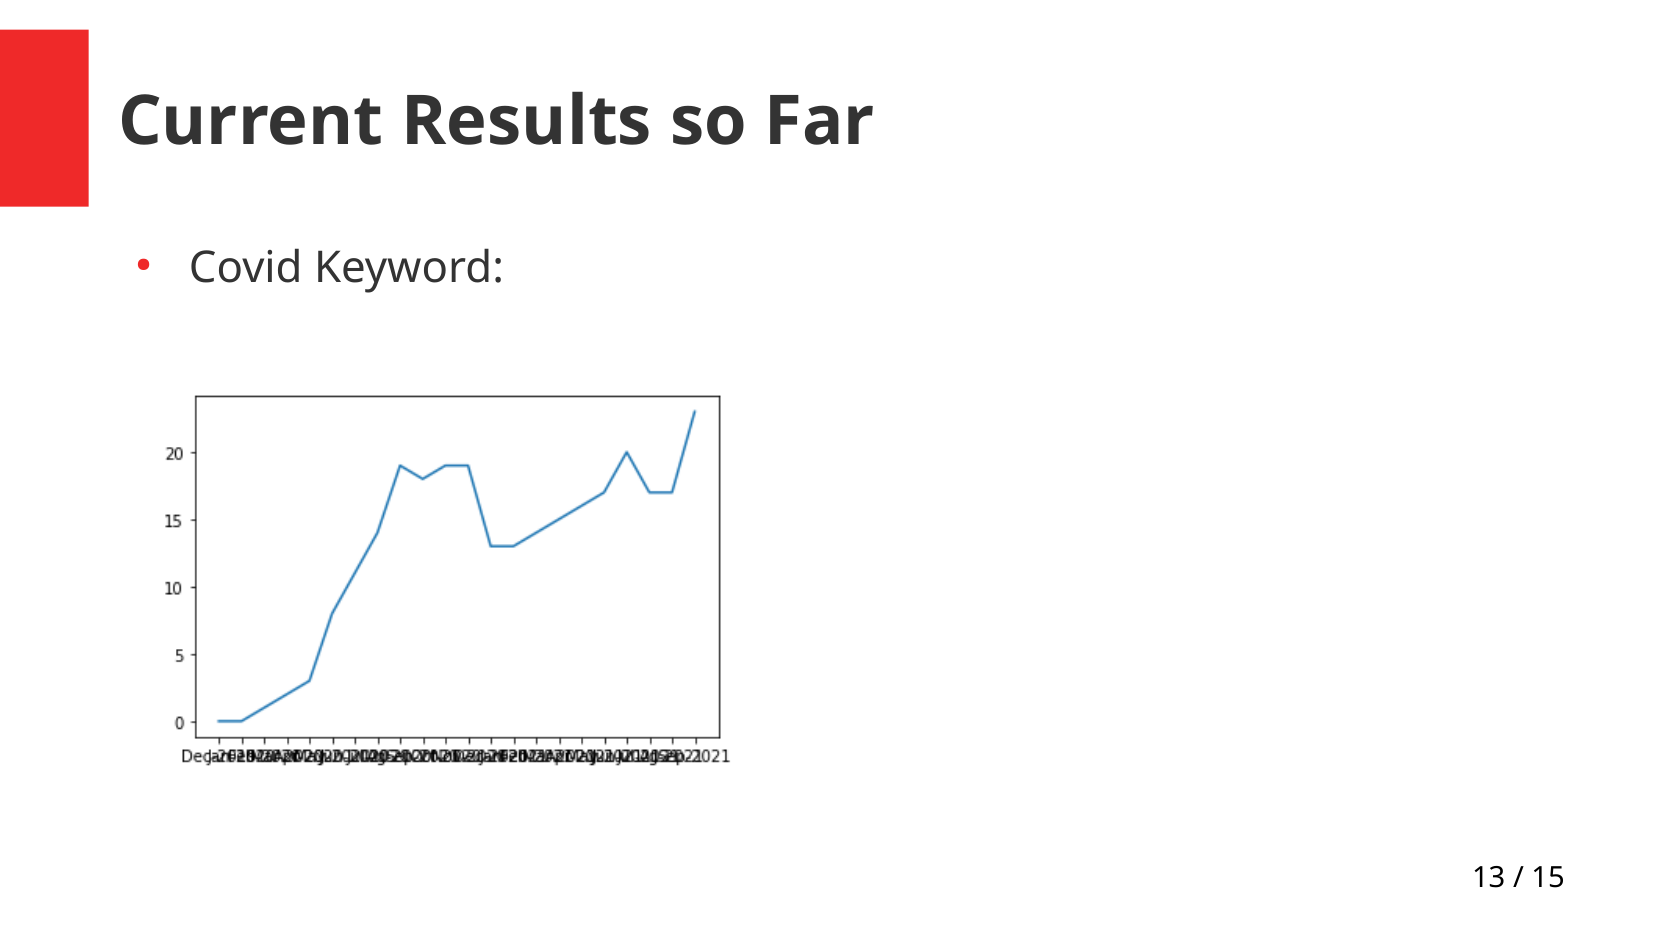

# Current Results so Far
Covid Keyword:
13